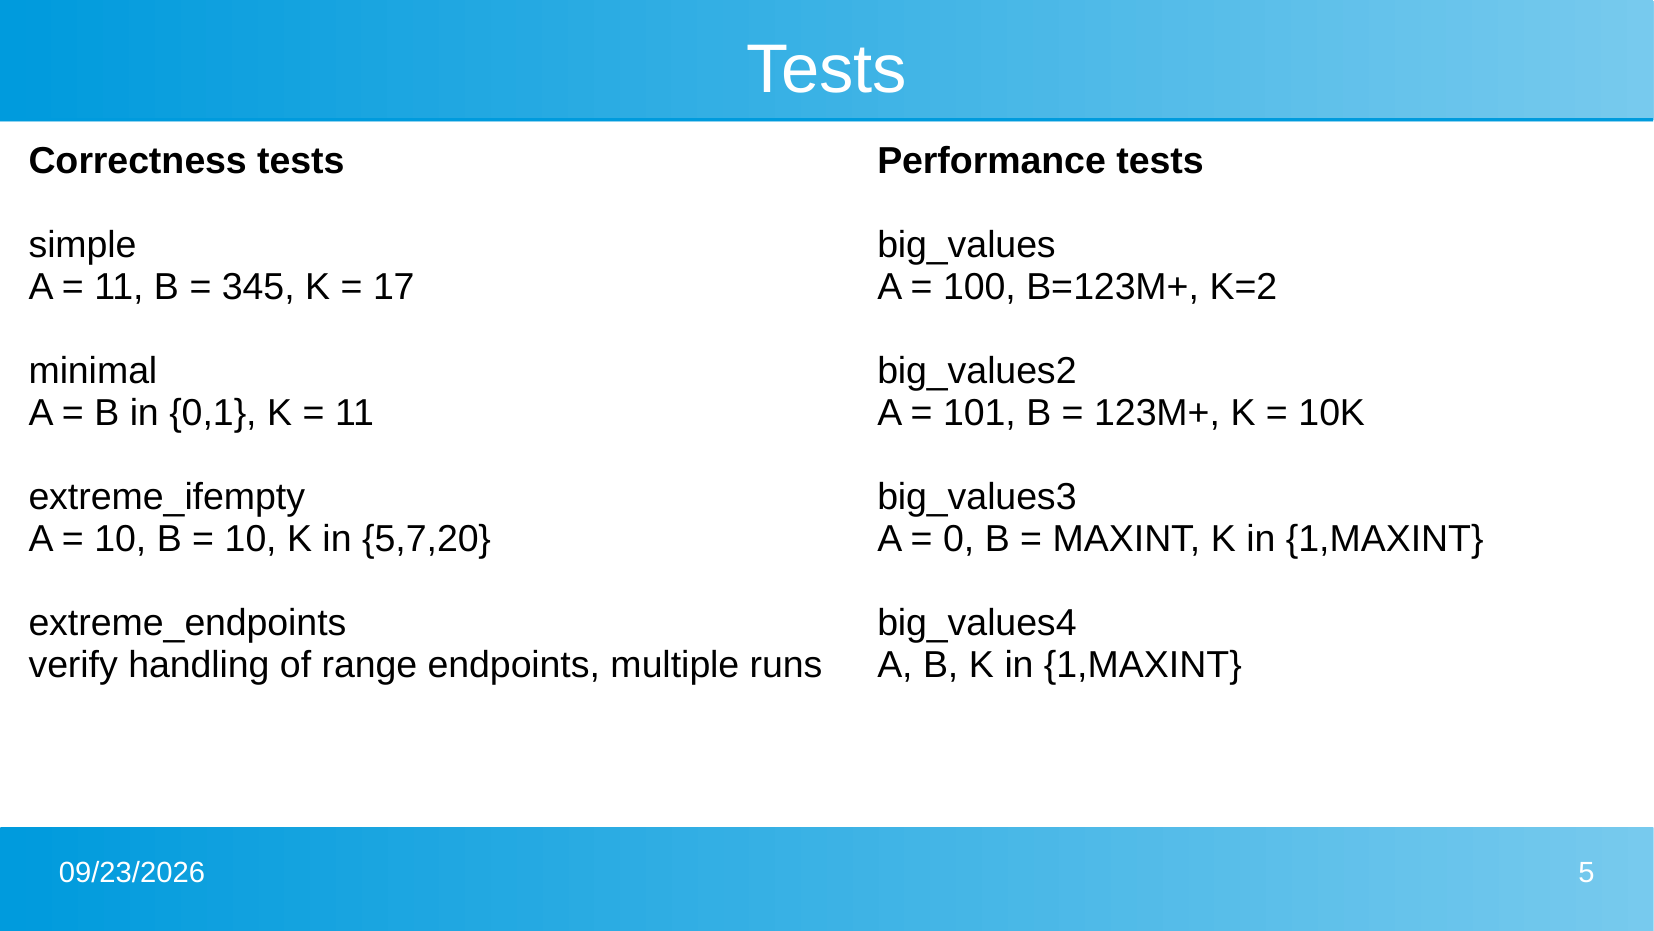

# Tests
Correctness tests
simple
A = 11, B = 345, K = 17
minimal
A = B in {0,1}, K = 11
extreme_ifempty
A = 10, B = 10, K in {5,7,20}
extreme_endpoints
verify handling of range endpoints, multiple runs
Performance tests
big_values
A = 100, B=123M+, K=2
big_values2
A = 101, B = 123M+, K = 10K
big_values3
A = 0, B = MAXINT, K in {1,MAXINT}
big_values4
A, B, K in {1,MAXINT}
5